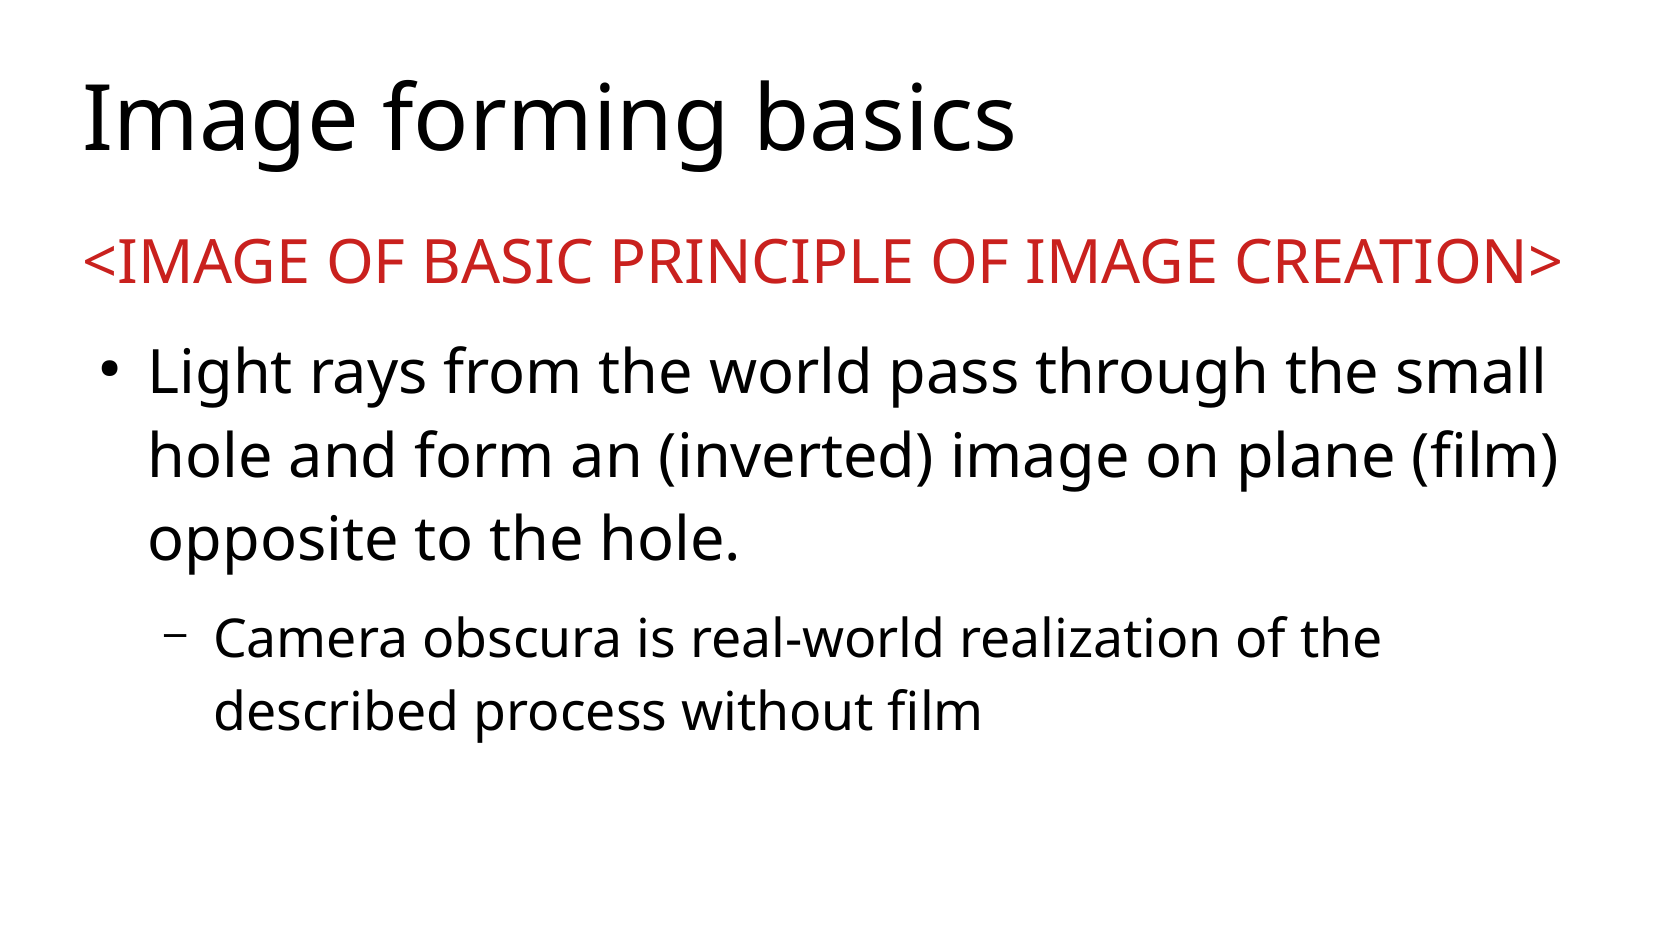

# Image forming basics
<IMAGE OF BASIC PRINCIPLE OF IMAGE CREATION>
Light rays from the world pass through the small hole and form an (inverted) image on plane (film) opposite to the hole.
Camera obscura is real-world realization of the described process without film